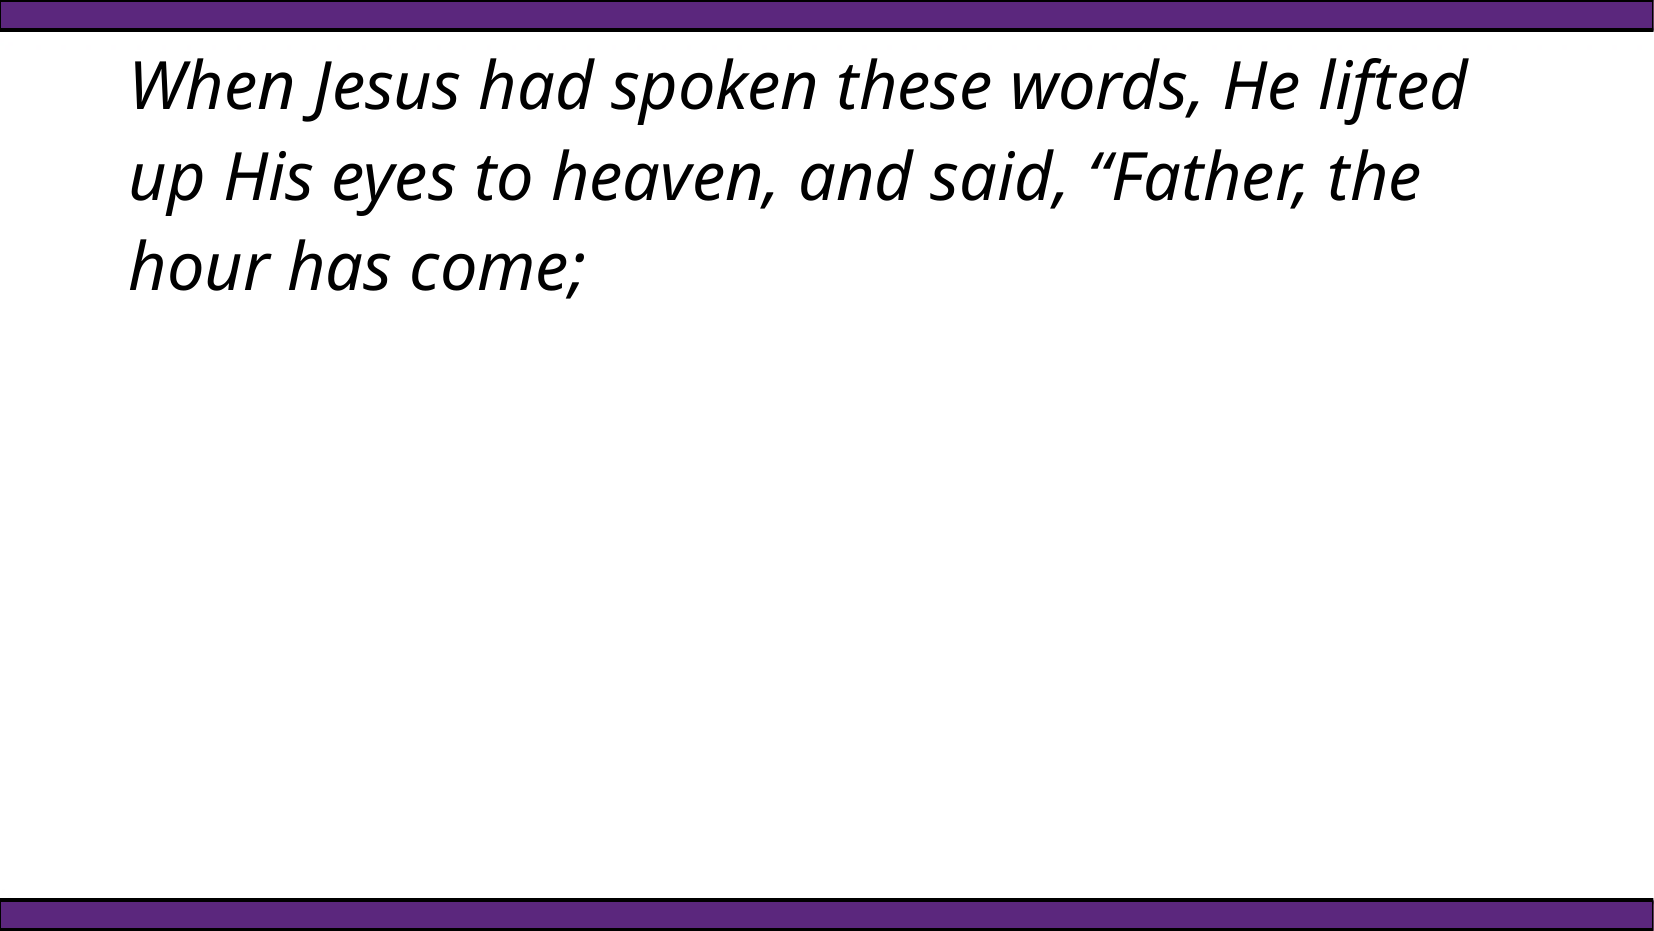

When Jesus had spoken these words, He lifted
 up His eyes to heaven, and said, “Father, the
 hour has come;